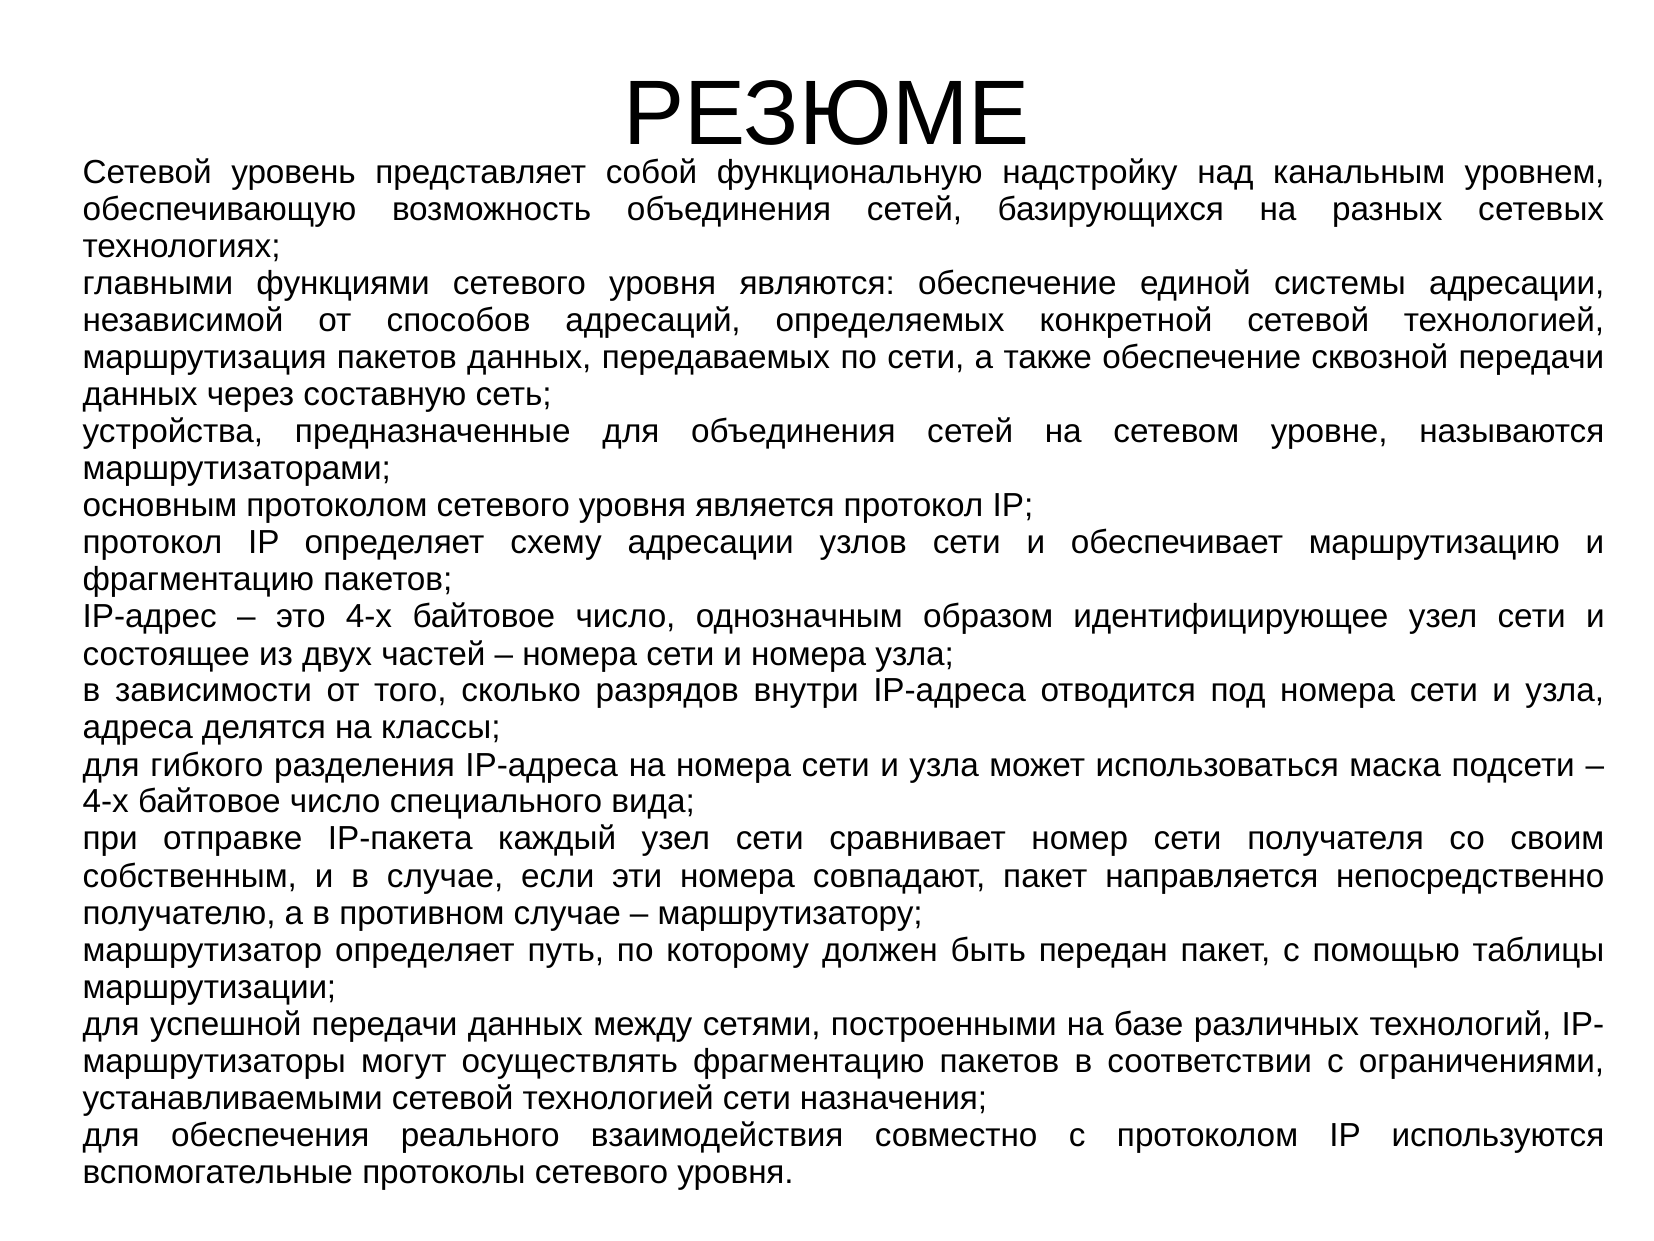

# РЕЗЮМЕ
Сетевой уровень представляет собой функциональную надстройку над канальным уровнем, обеспечивающую возможность объединения сетей, базирующихся на разных сетевых технологиях;
главными функциями сетевого уровня являются: обеспечение единой системы адресации, независимой от способов адресаций, определяемых конкретной сетевой технологией, маршрутизация пакетов данных, передаваемых по сети, а также обеспечение сквозной передачи данных через составную сеть;
устройства, предназначенные для объединения сетей на сетевом уровне, называются маршрутизаторами;
основным протоколом сетевого уровня является протокол IP;
протокол IP определяет схему адресации узлов сети и обеспечивает маршрутизацию и фрагментацию пакетов;
IP-адрес – это 4-х байтовое число, однозначным образом идентифицирующее узел сети и состоящее из двух частей – номера сети и номера узла;
в зависимости от того, сколько разрядов внутри IP-адреса отводится под номера сети и узла, адреса делятся на классы;
для гибкого разделения IP-адреса на номера сети и узла может использоваться маска подсети – 4-х байтовое число специального вида;
при отправке IP-пакета каждый узел сети сравнивает номер сети получателя со своим собственным, и в случае, если эти номера совпадают, пакет направляется непосредственно получателю, а в противном случае – маршрутизатору;
маршрутизатор определяет путь, по которому должен быть передан пакет, с помощью таблицы маршрутизации;
для успешной передачи данных между сетями, построенными на базе различных технологий, IP-маршрутизаторы могут осуществлять фрагментацию пакетов в соответствии с ограничениями, устанавливаемыми сетевой технологией сети назначения;
для обеспечения реального взаимодействия совместно с протоколом IP используются вспомогательные протоколы сетевого уровня.